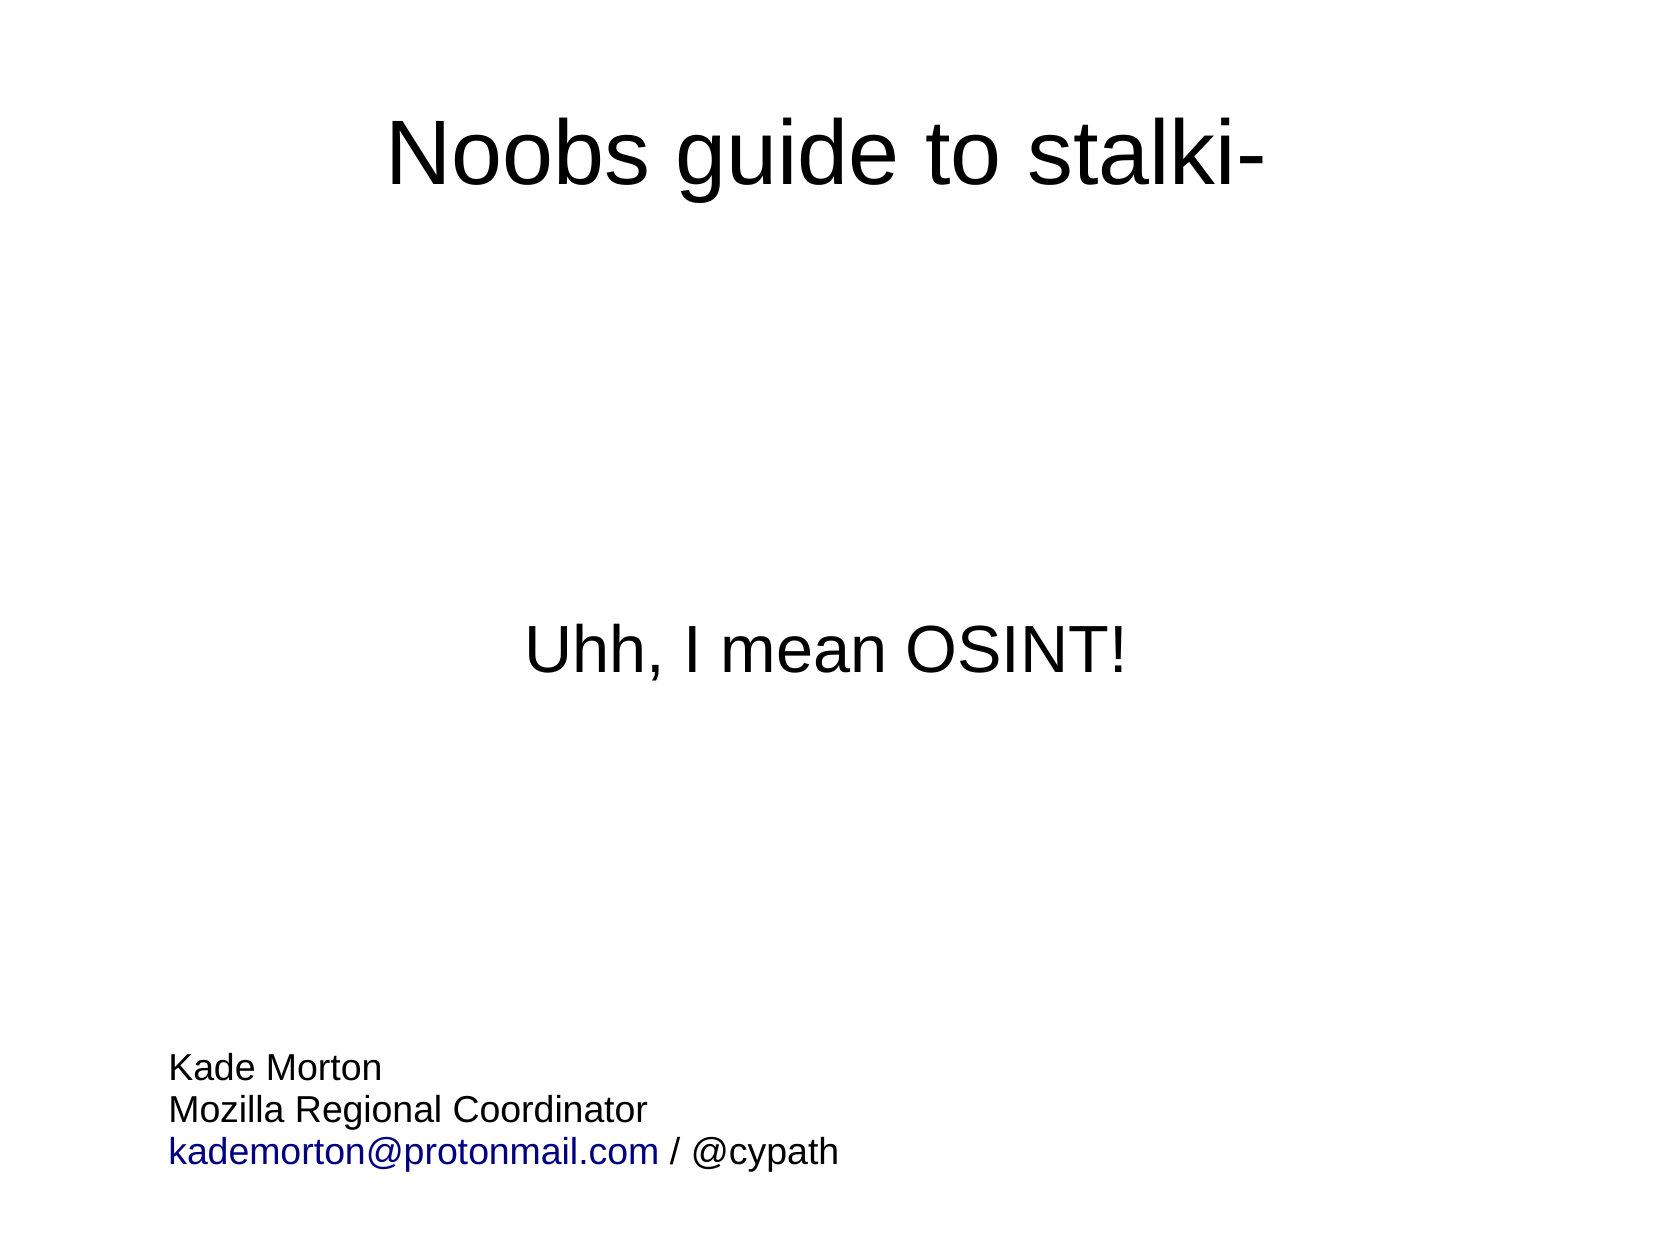

# Noobs guide to stalki-
Uhh, I mean OSINT!
Kade Morton
Mozilla Regional Coordinator
kademorton@protonmail.com / @cypath